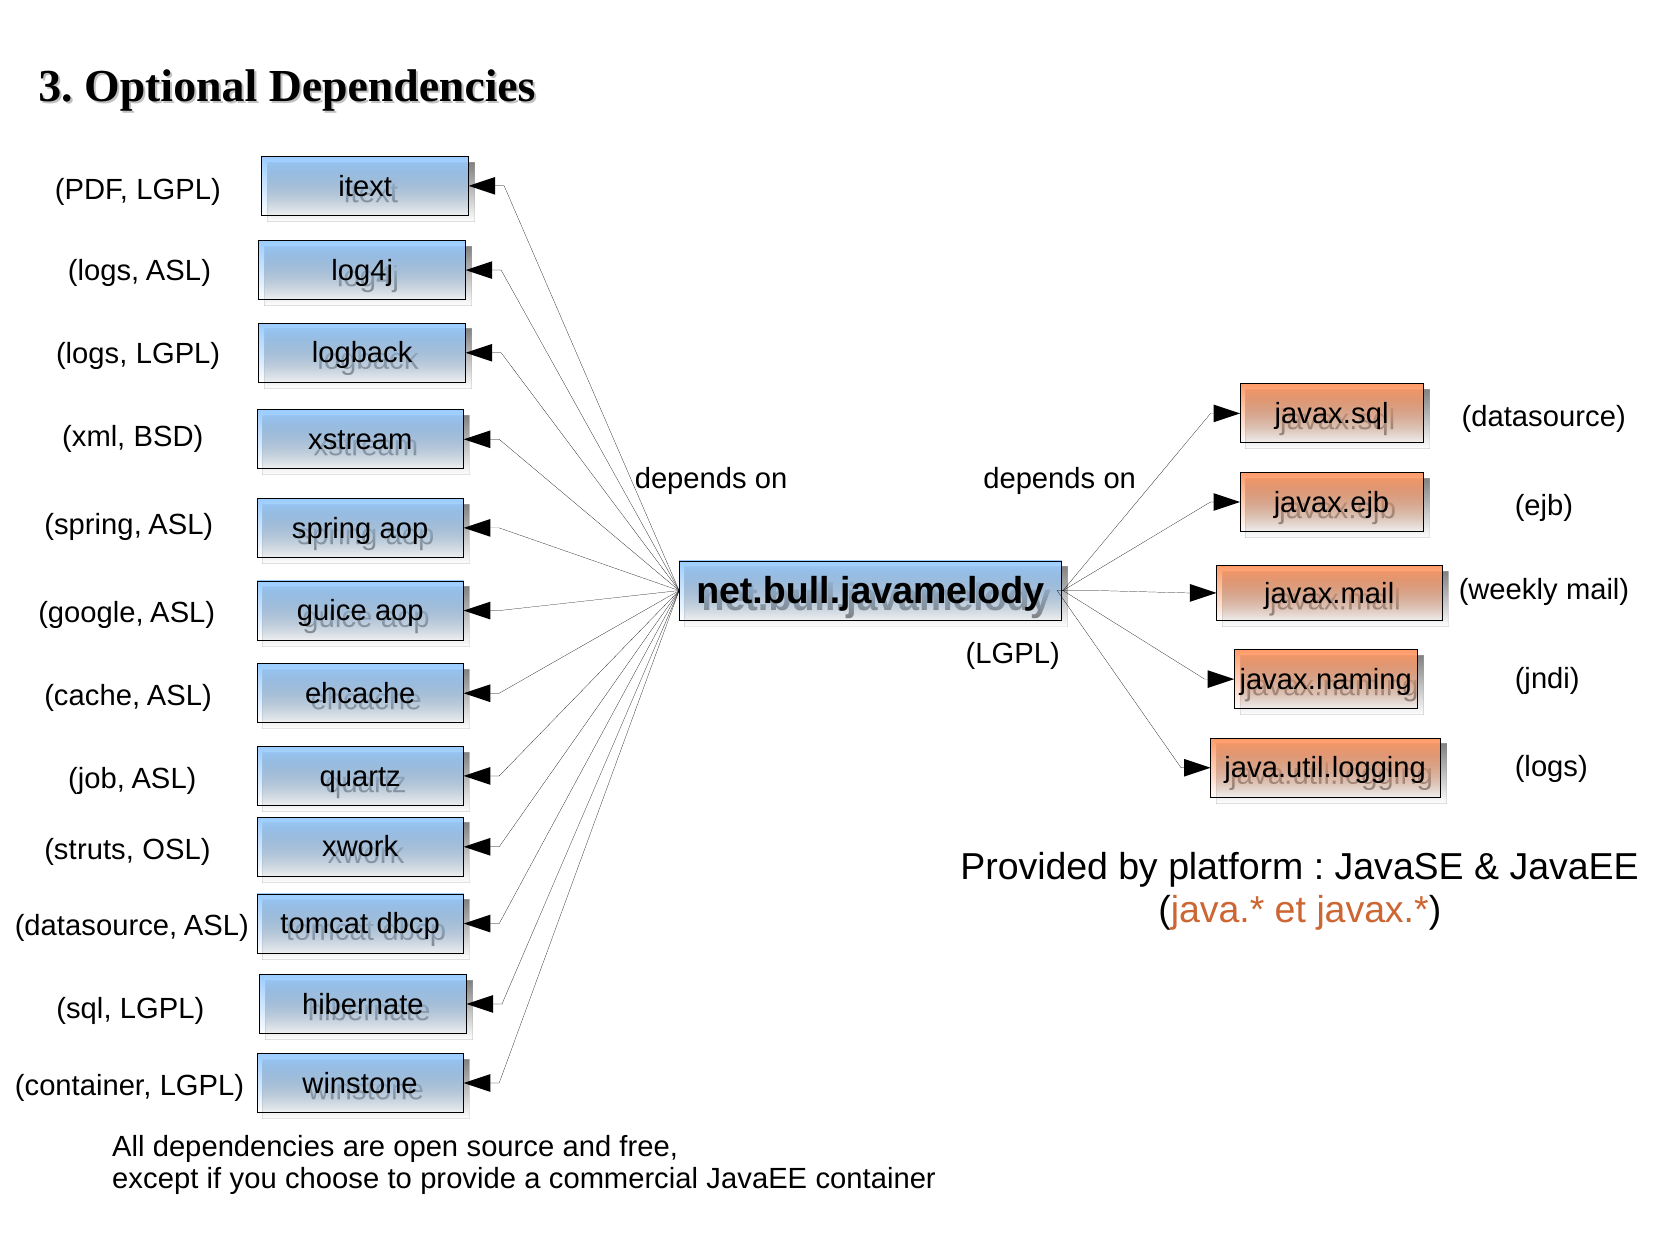

3. Optional Dependencies
(PDF, LGPL)
itext
log4j
(logs, ASL)
logback
(logs, LGPL)
javax.sql
(datasource)
(xml, BSD)
xstream
depends on
depends on
javax.ejb
(ejb)
spring aop
(spring, ASL)
net.bull.javamelody
(weekly mail)
javax.mail
guice aop
(google, ASL)
(LGPL)
javax.naming
(jndi)
ehcache
(cache, ASL)
java.util.logging
(logs)
quartz
(job, ASL)
xwork
(struts, OSL)
Provided by platform : JavaSE & JavaEE
(java.* et javax.*)
tomcat dbcp
(datasource, ASL)
hibernate
(sql, LGPL)
winstone
(container, LGPL)
All dependencies are open source and free,
except if you choose to provide a commercial JavaEE container